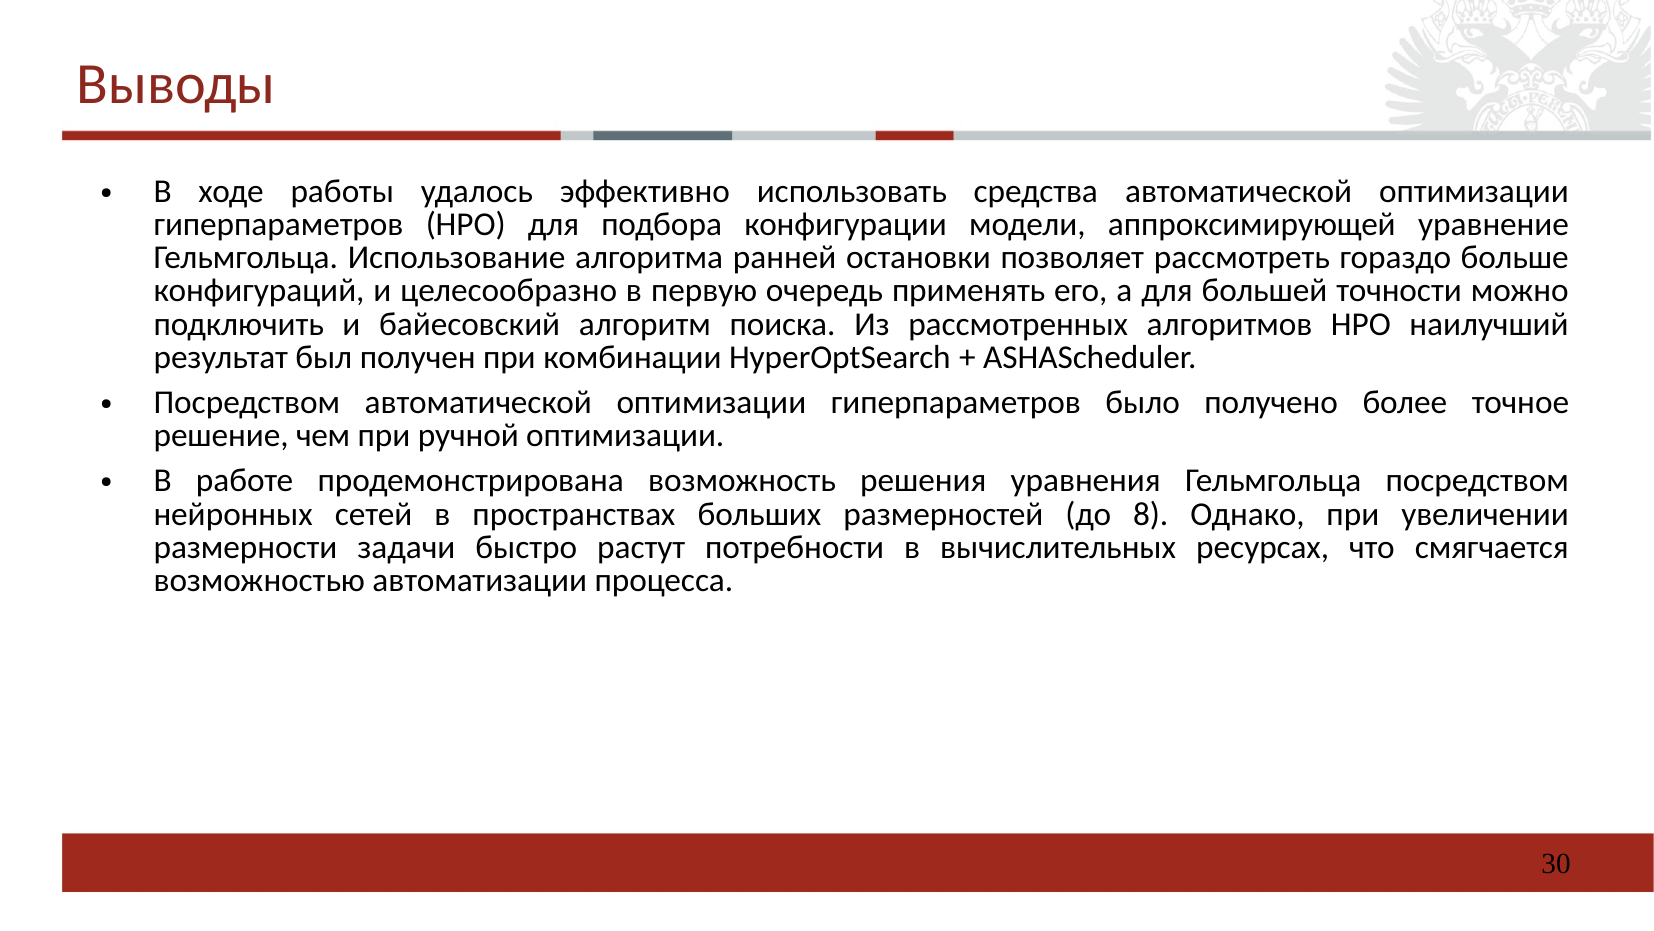

# Выводы
В ходе работы удалось эффективно использовать средства автоматической оптимизации гиперпараметров (HPO) для подбора конфигурации модели, аппроксимирующей уравнение Гельмгольца. Использование алгоритма ранней остановки позволяет рассмотреть гораздо больше конфигураций, и целесообразно в первую очередь применять его, а для большей точности можно подключить и байесовский алгоритм поиска. Из рассмотренных алгоритмов HPO наилучший результат был получен при комбинации HyperOptSearch + ASHAScheduler.
Посредством автоматической оптимизации гиперпараметров было получено более точное решение, чем при ручной оптимизации.
В работе продемонстрирована возможность решения уравнения Гельмгольца посредством нейронных сетей в пространствах больших размерностей (до 8). Однако, при увеличении размерности задачи быстро растут потребности в вычислительных ресурсах, что смягчается возможностью автоматизации процесса.
30